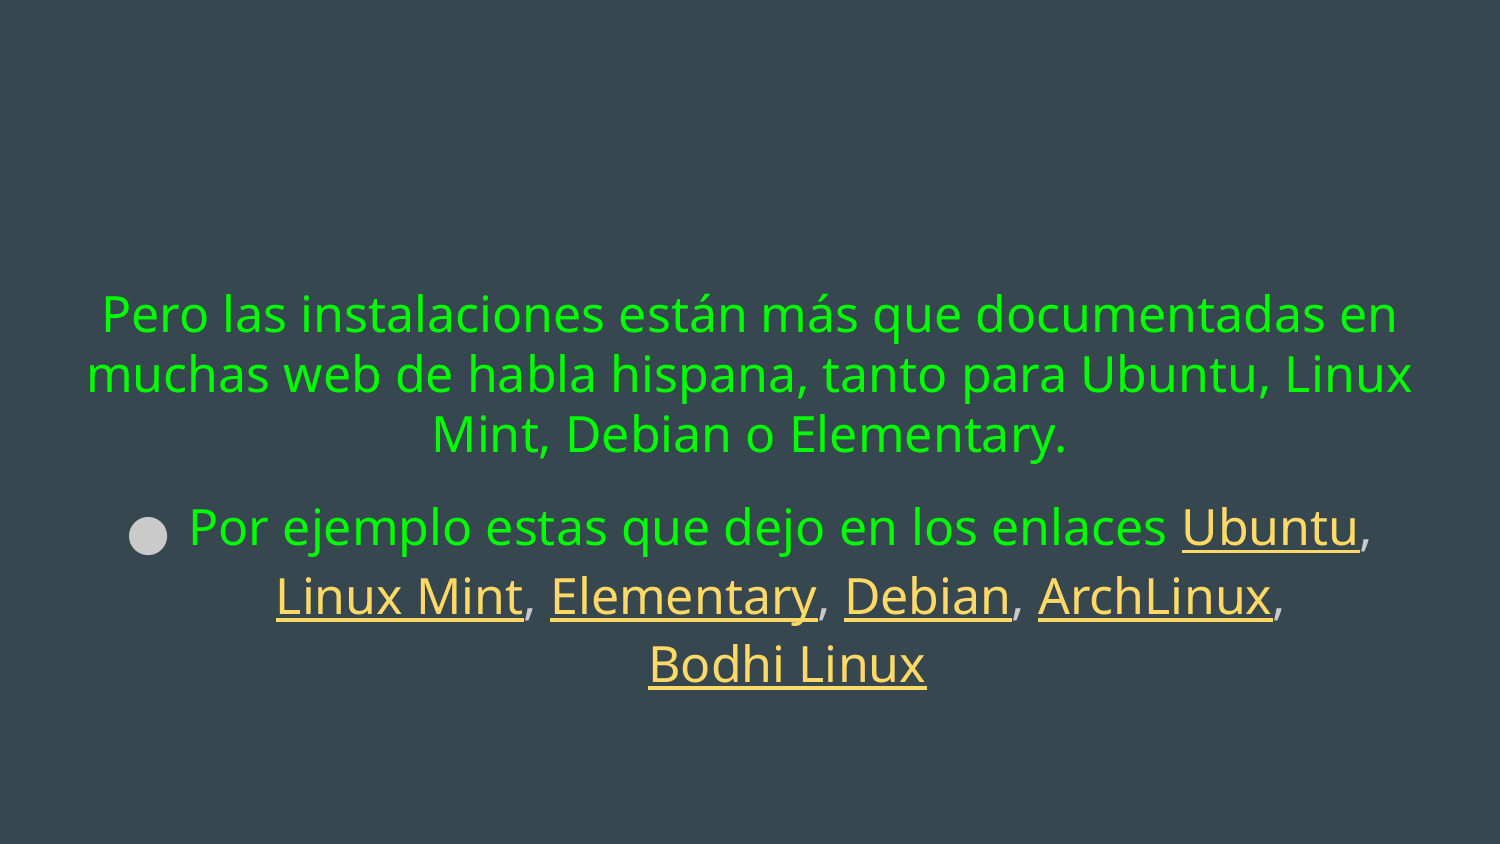

#
Pero las instalaciones están más que documentadas en muchas web de habla hispana, tanto para Ubuntu, Linux Mint, Debian o Elementary.
Por ejemplo estas que dejo en los enlaces Ubuntu, Linux Mint, Elementary, Debian, ArchLinux, Bodhi Linux